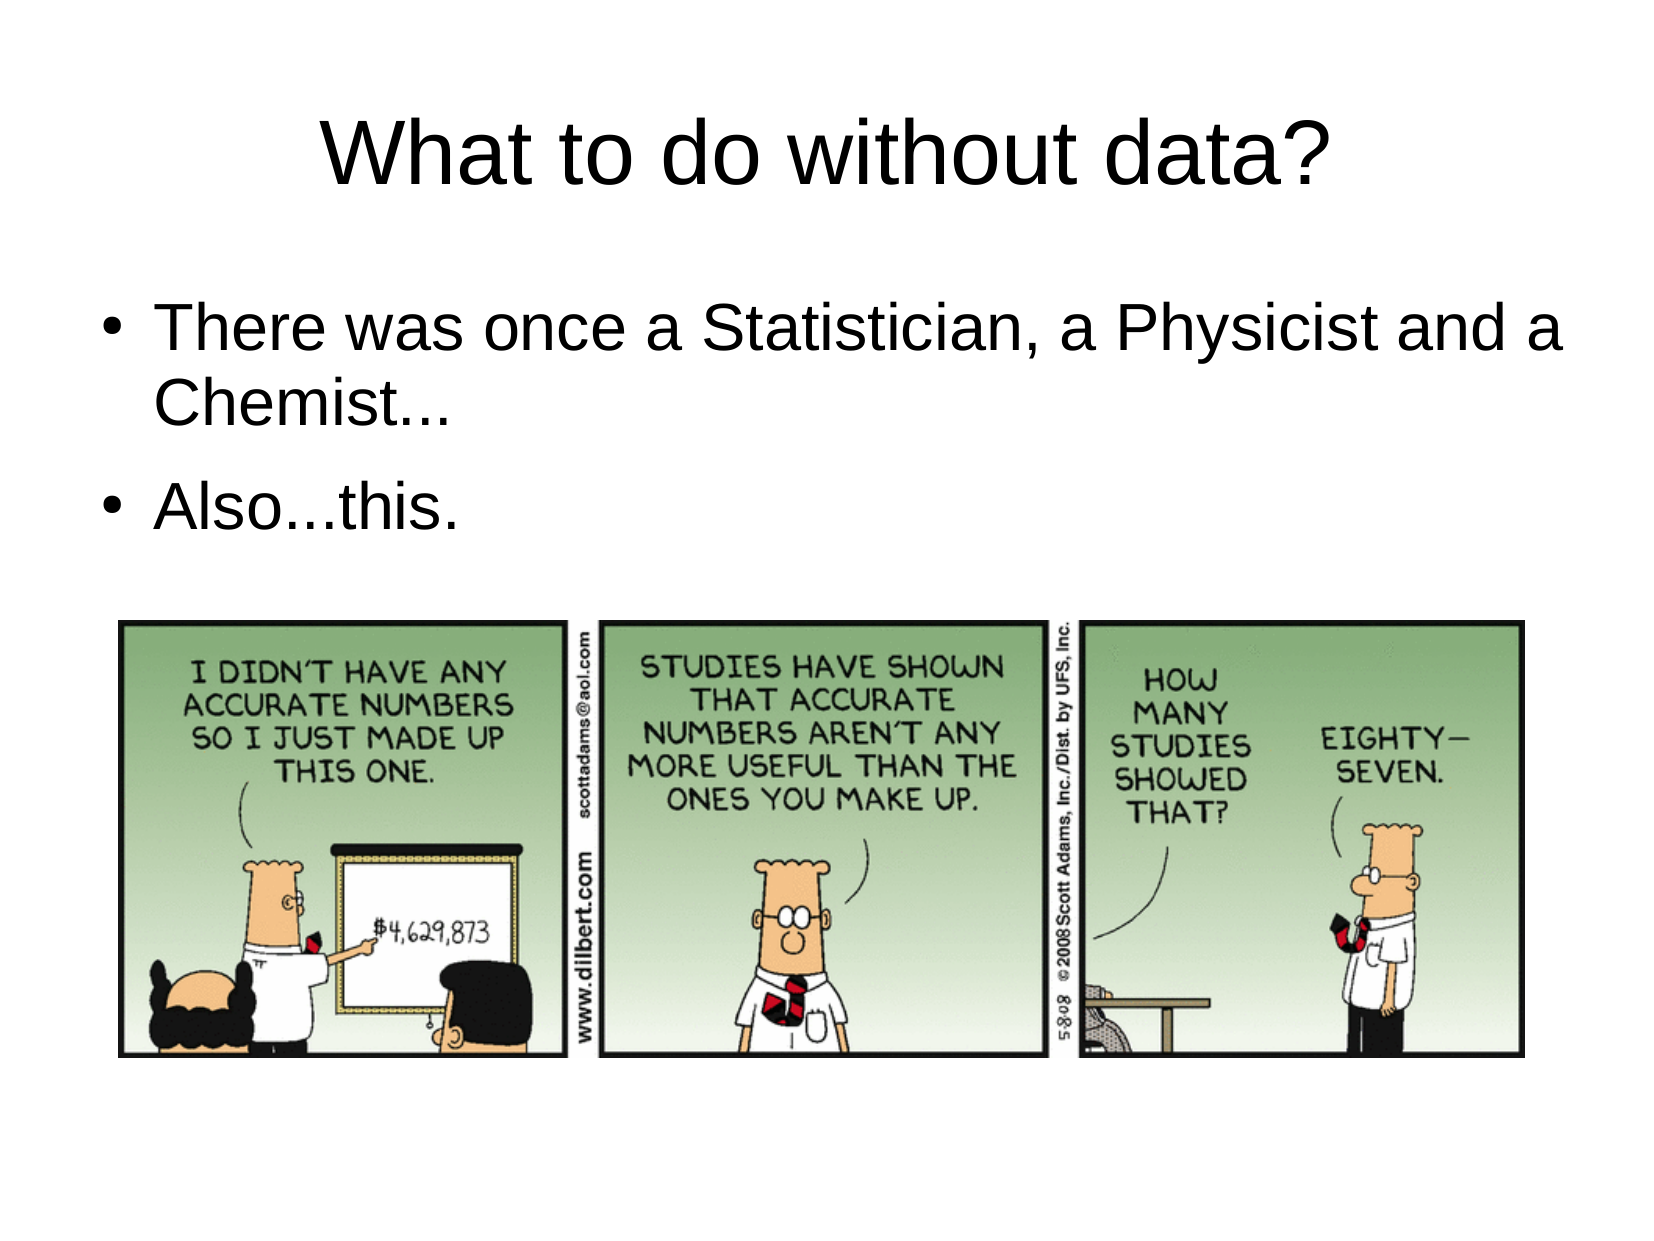

# What to do without data?
There was once a Statistician, a Physicist and a Chemist...
Also...this.